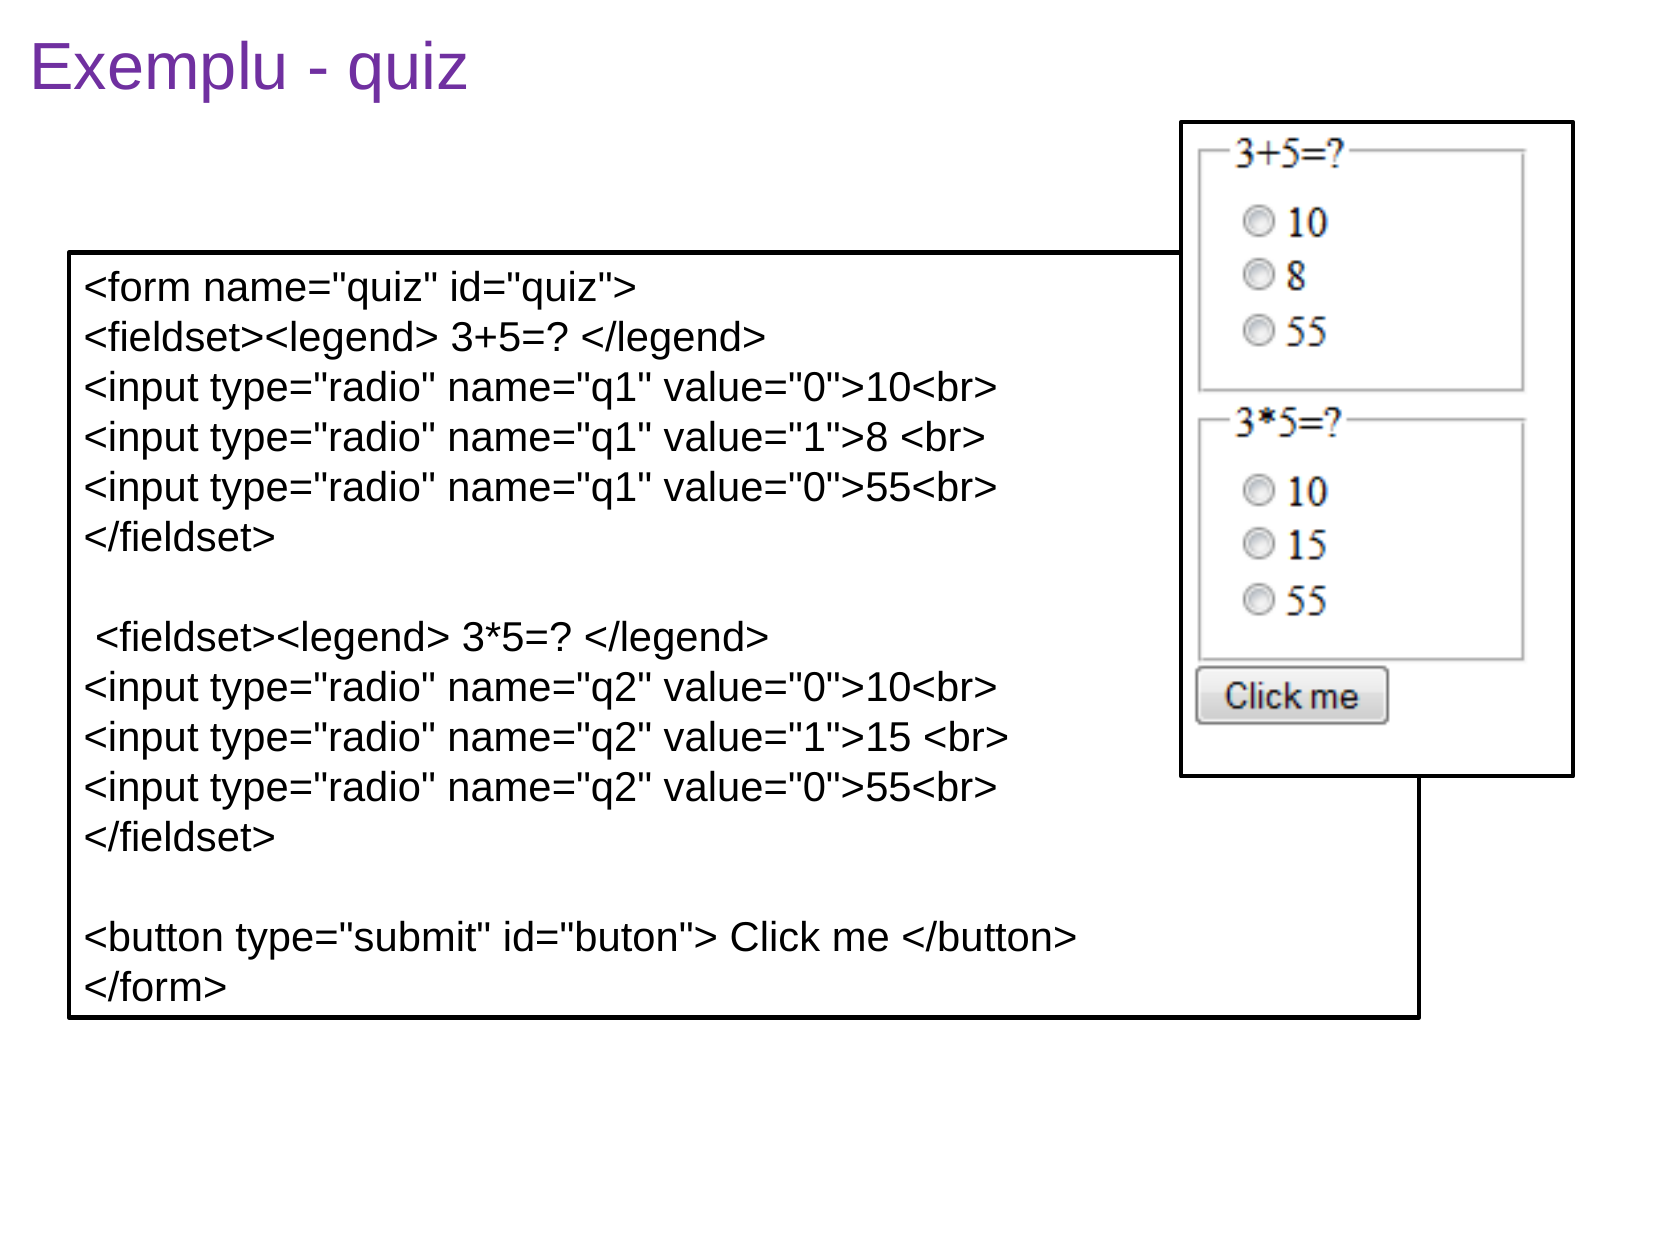

Exemplu - quiz
<form name="quiz" id="quiz">
<fieldset><legend> 3+5=? </legend>
<input type="radio" name="q1" value="0">10<br>
<input type="radio" name="q1" value="1">8 <br>
<input type="radio" name="q1" value="0">55<br>
</fieldset>
 <fieldset><legend> 3*5=? </legend>
<input type="radio" name="q2" value="0">10<br>
<input type="radio" name="q2" value="1">15 <br>
<input type="radio" name="q2" value="0">55<br>
</fieldset>
<button type="submit" id="buton"> Click me </button>
</form>